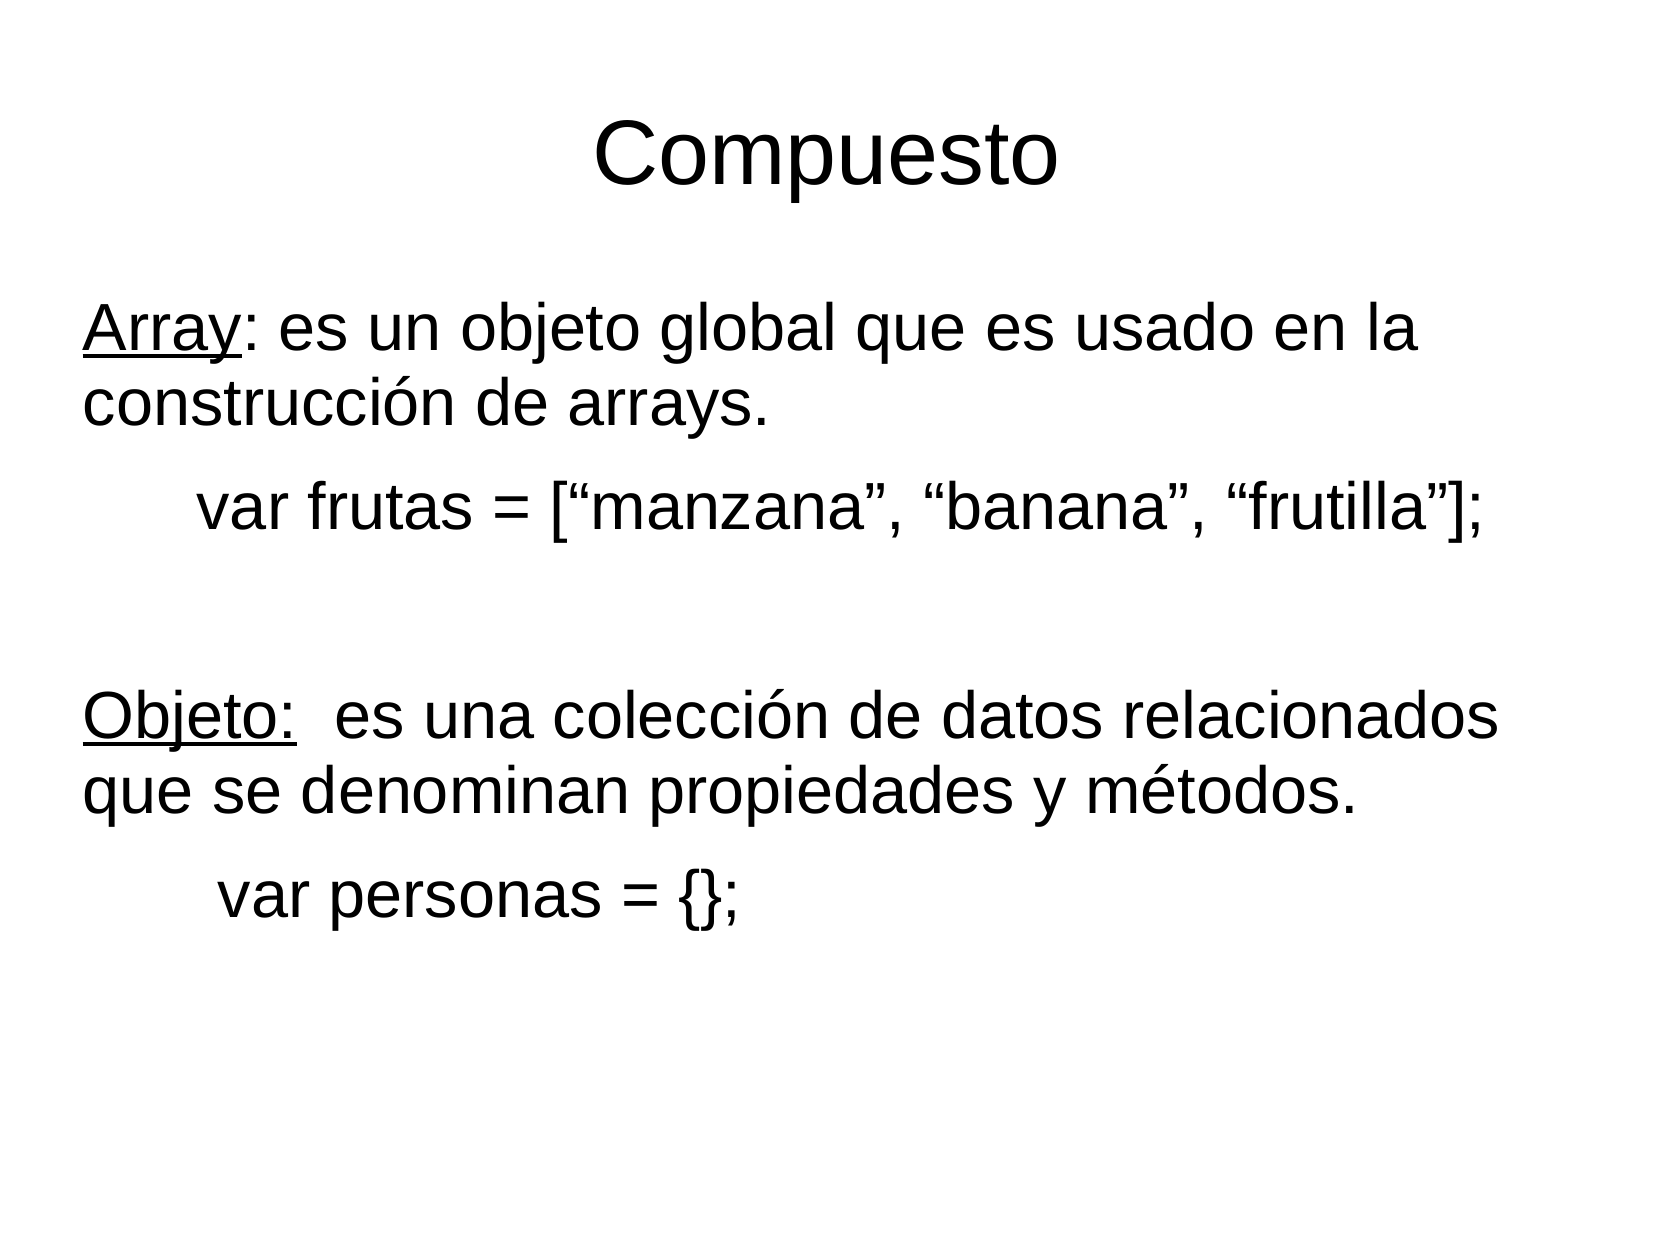

# Compuesto
Array: es un objeto global que es usado en la construcción de arrays.
var frutas = [“manzana”, “banana”, “frutilla”];
Objeto: es una colección de datos relacionados que se denominan propiedades y métodos.
var personas = {};